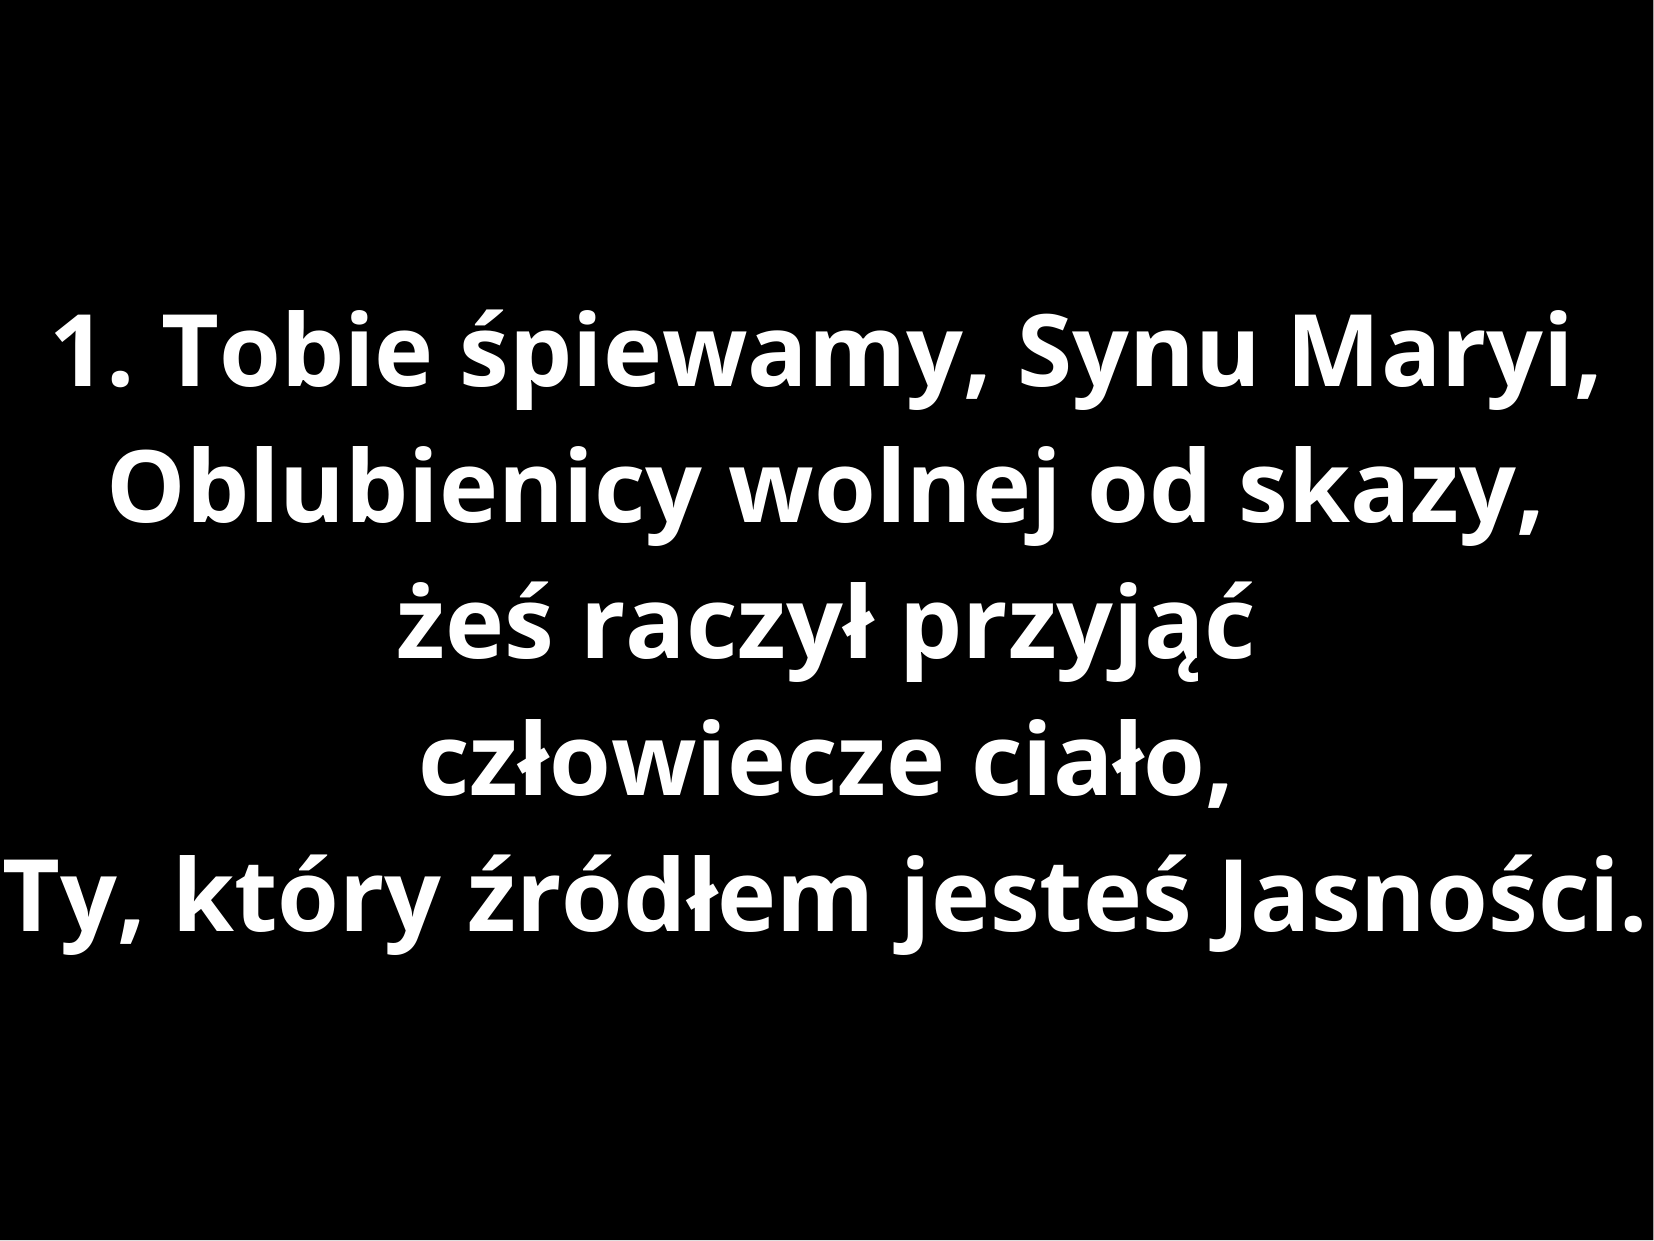

# 1. Tobie śpiewamy, Synu Maryi, Oblubienicy wolnej od skazy, żeś raczył przyjąć człowiecze ciało, Ty, który źródłem jesteś Jasności.